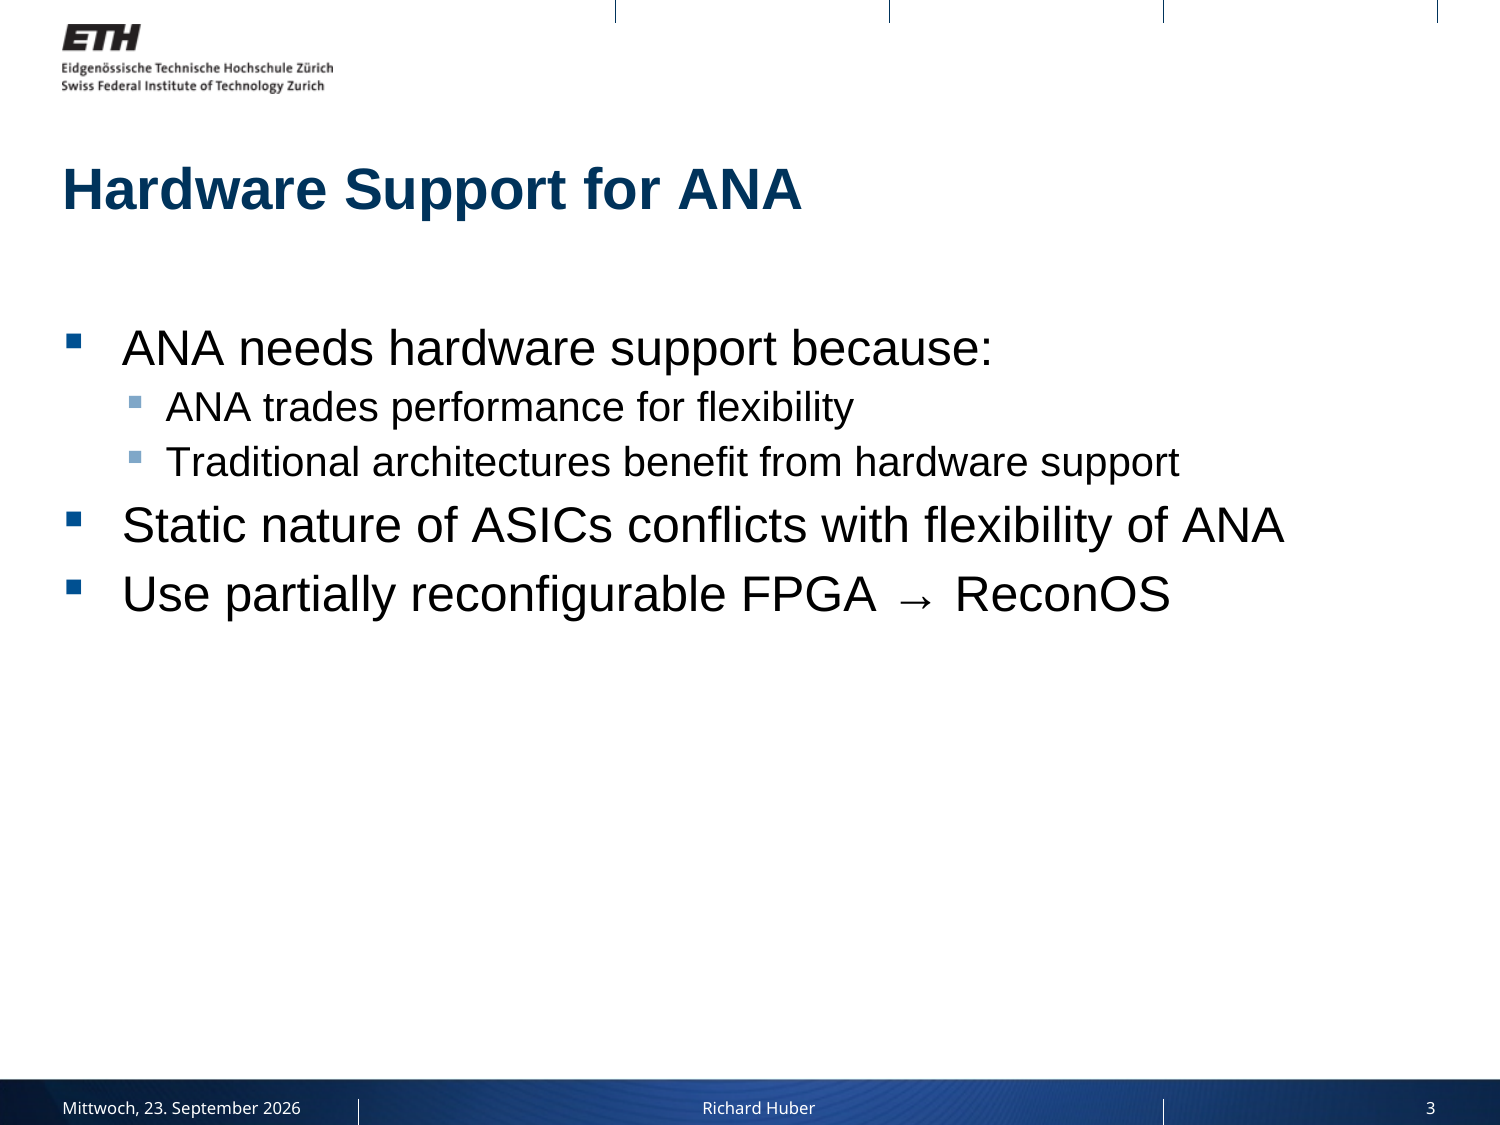

# Hardware Support for ANA
ANA needs hardware support because:
ANA trades performance for flexibility
Traditional architectures benefit from hardware support
Static nature of ASICs conflicts with flexibility of ANA
Use partially reconfigurable FPGA → ReconOS
3